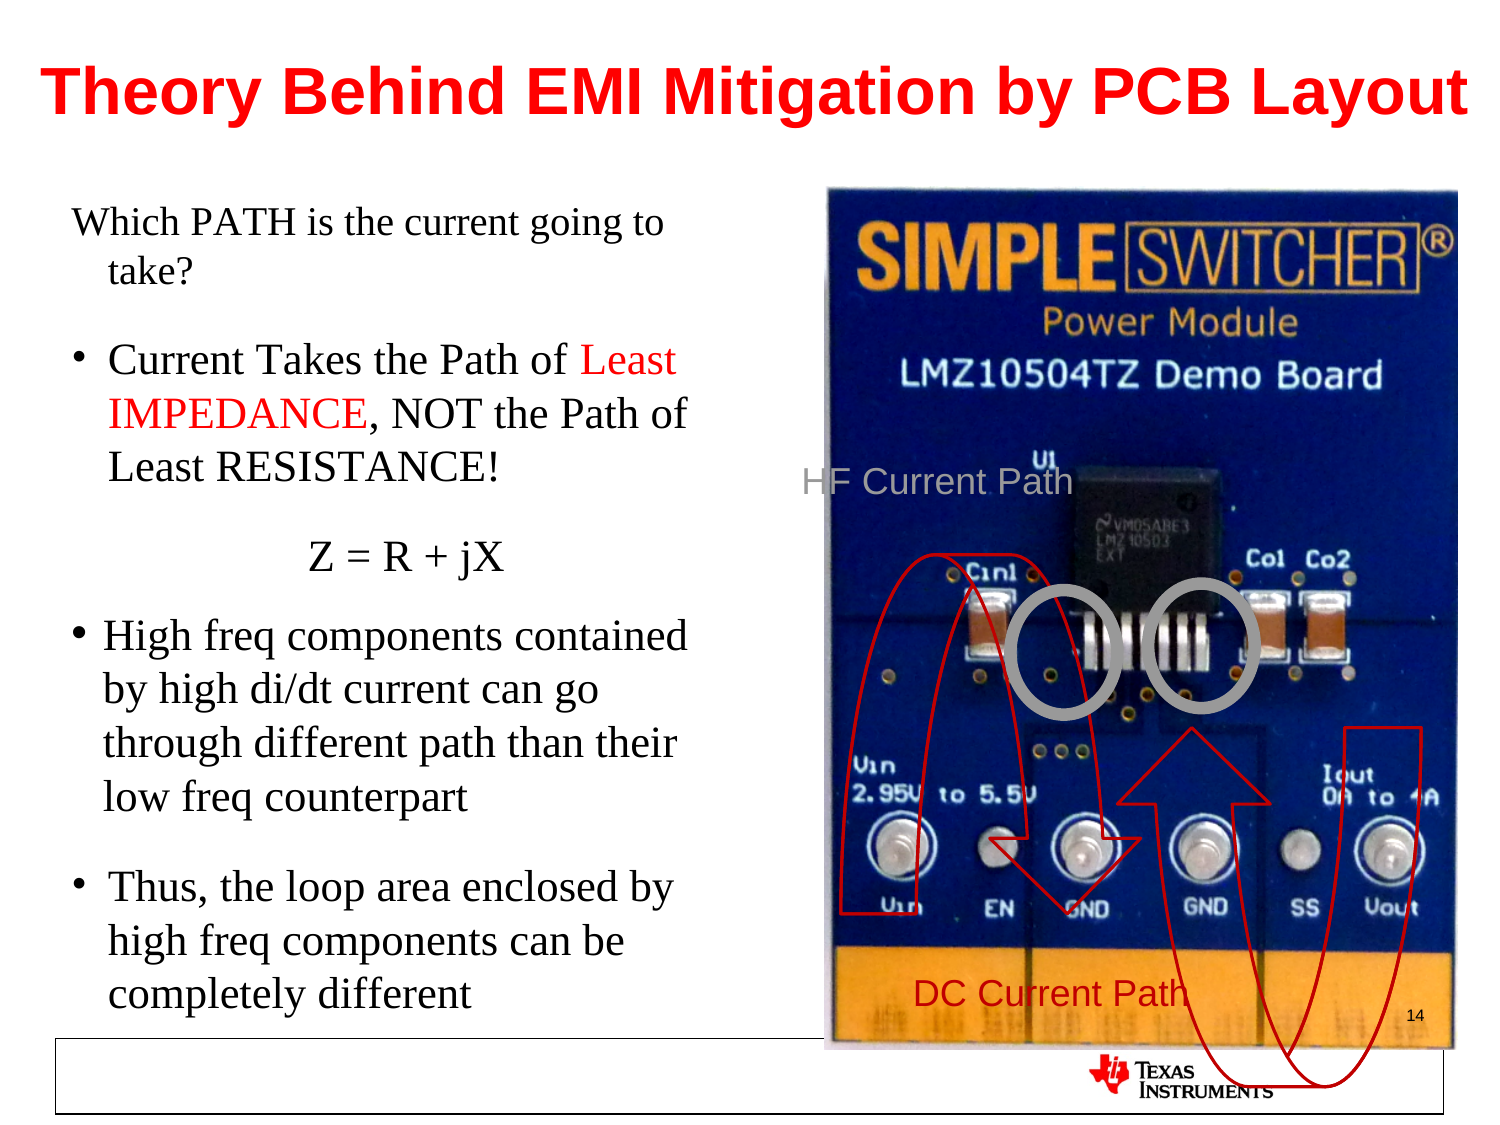

Theory Behind EMI Mitigation by PCB Layout
# Which PATH is the current going to take?
Current Takes the Path of Least IMPEDANCE, NOT the Path of Least RESISTANCE!
Z = R + jX
High freq components contained by high di/dt current can go through different path than their low freq counterpart
Thus, the loop area enclosed by high freq components can be completely different
HF Current Path
DC Current Path